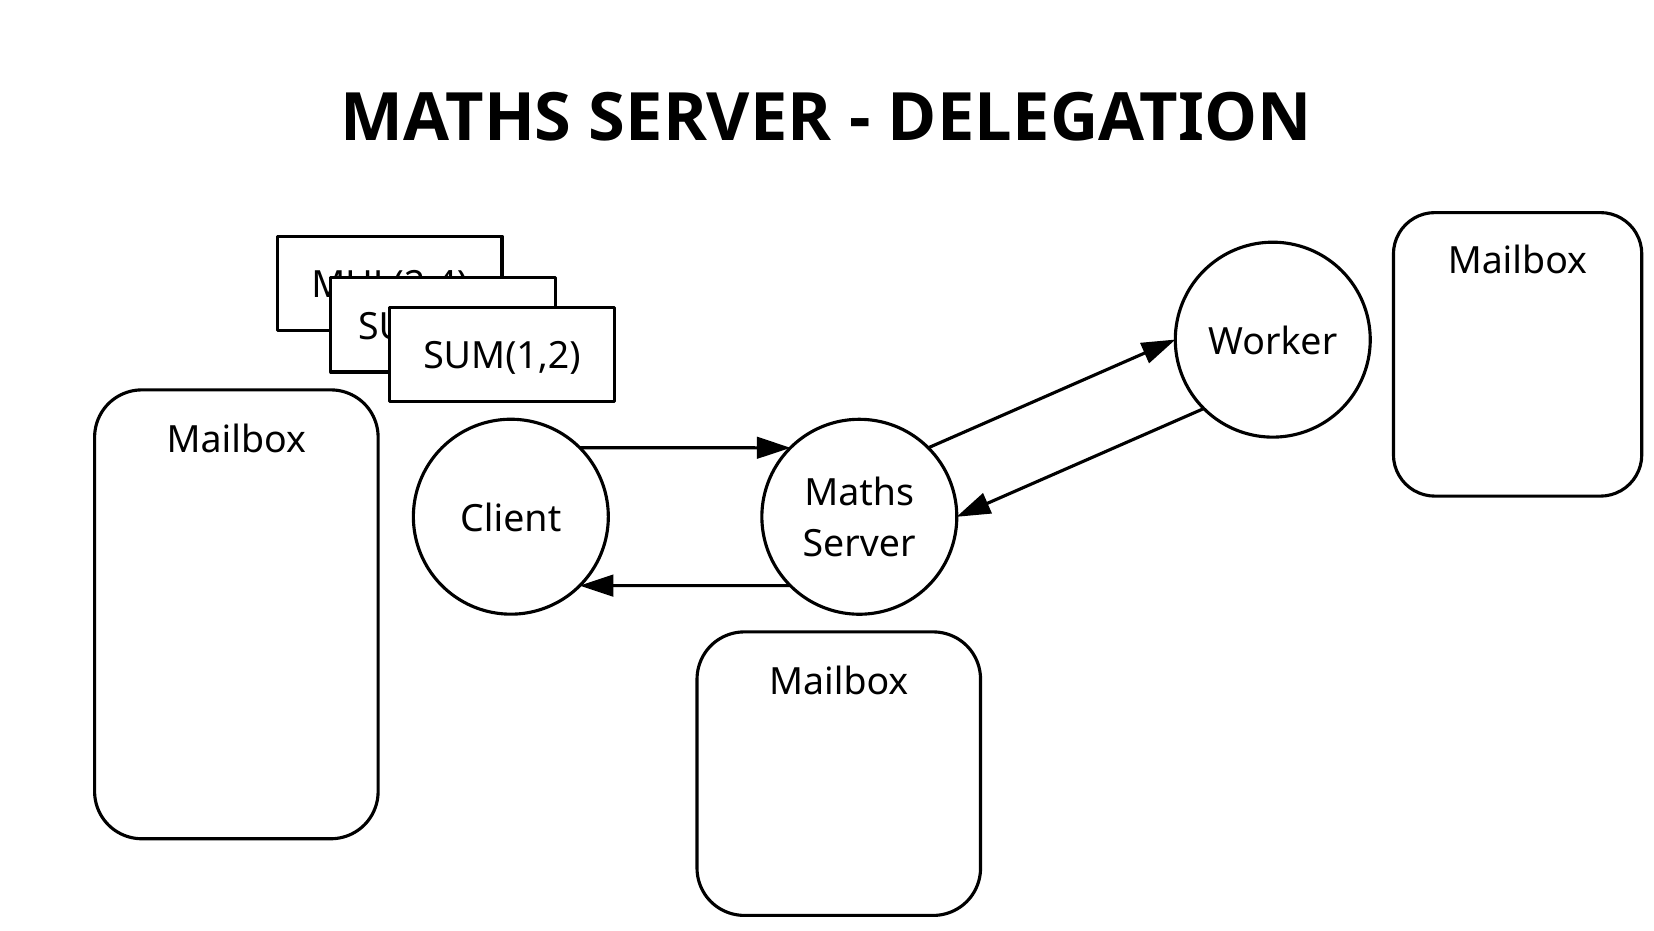

# MATHS SERVER - DELEGATION
Mailbox
MUL(2,4)
Worker
SUB(0,23)
SUM(1,2)
Mailbox
Client
Maths
Server
Mailbox